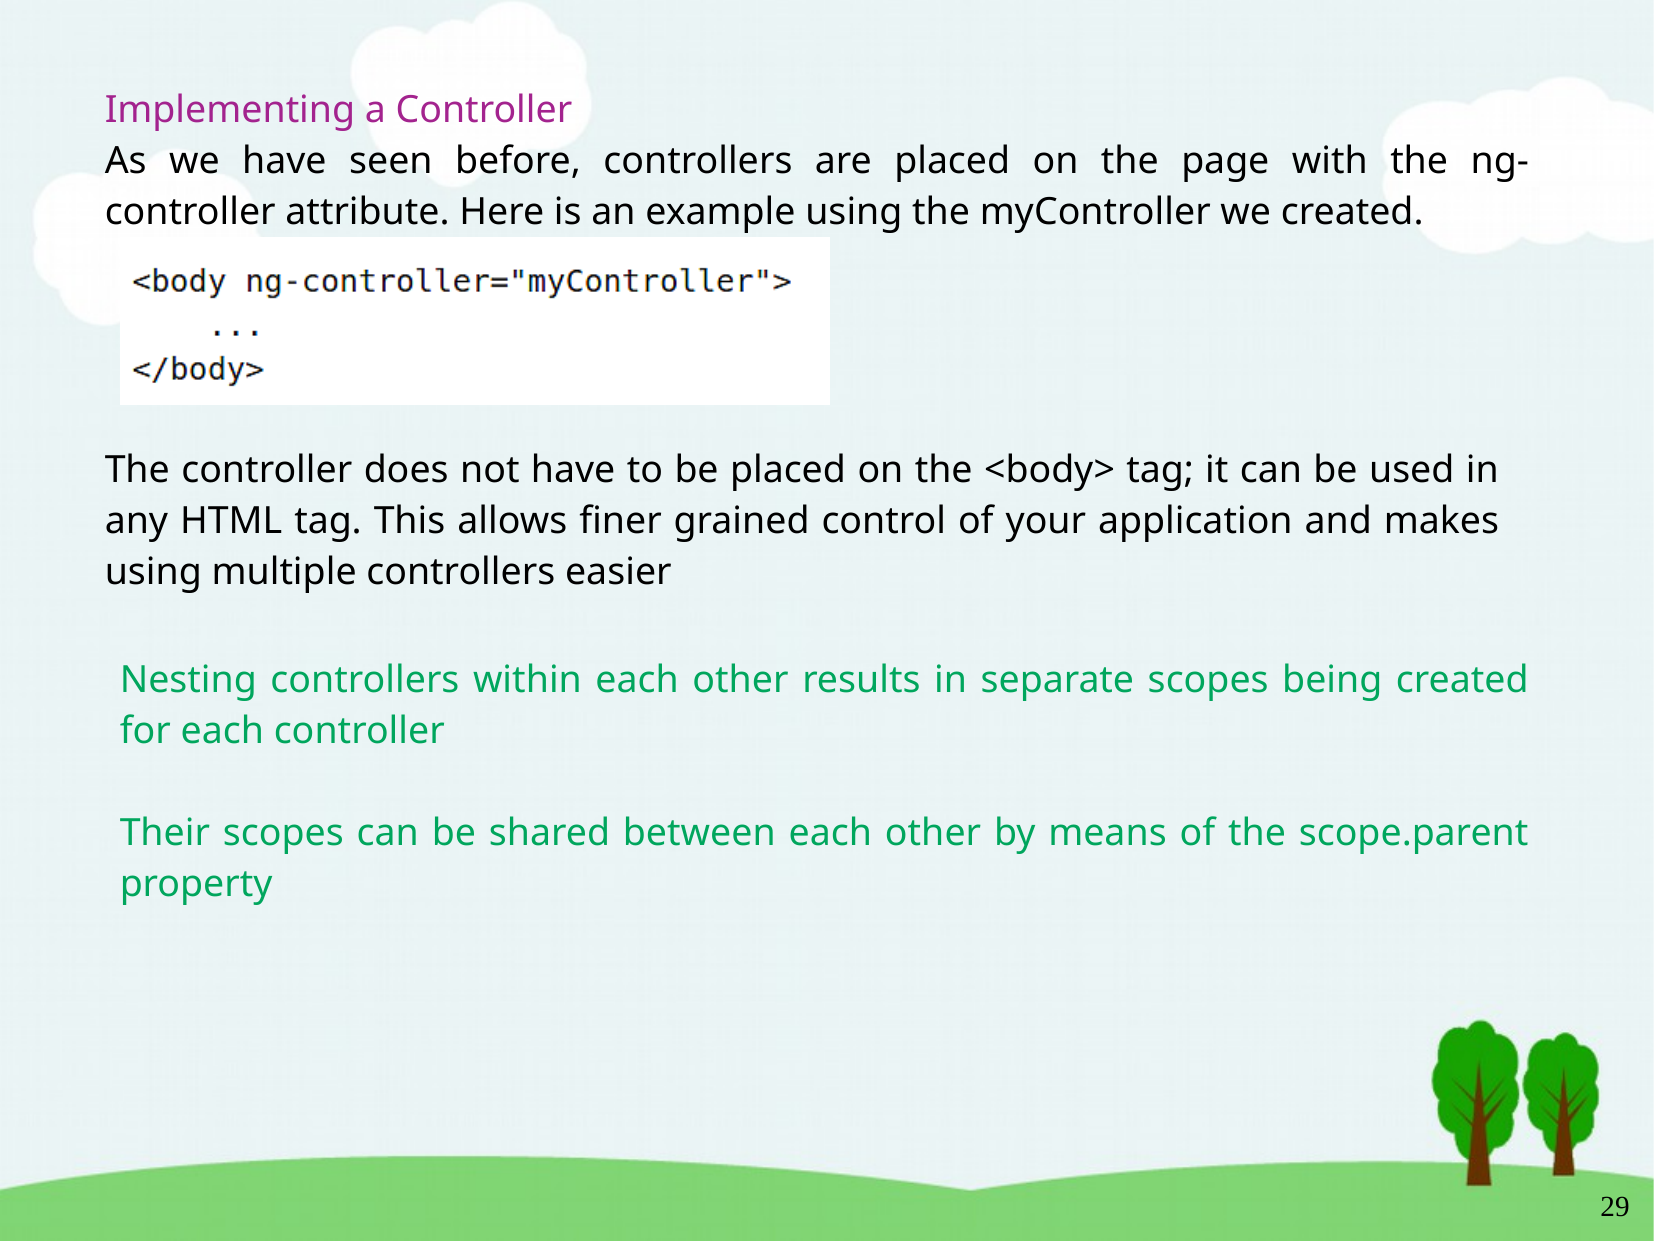

Implementing a Controller
As we have seen before, controllers are placed on the page with the ng-controller attribute. Here is an example using the myController we created.
The controller does not have to be placed on the <body> tag; it can be used in any HTML tag. This allows finer grained control of your application and makes using multiple controllers easier
Nesting controllers within each other results in separate scopes being created for each controller
Their scopes can be shared between each other by means of the scope.parent property
29